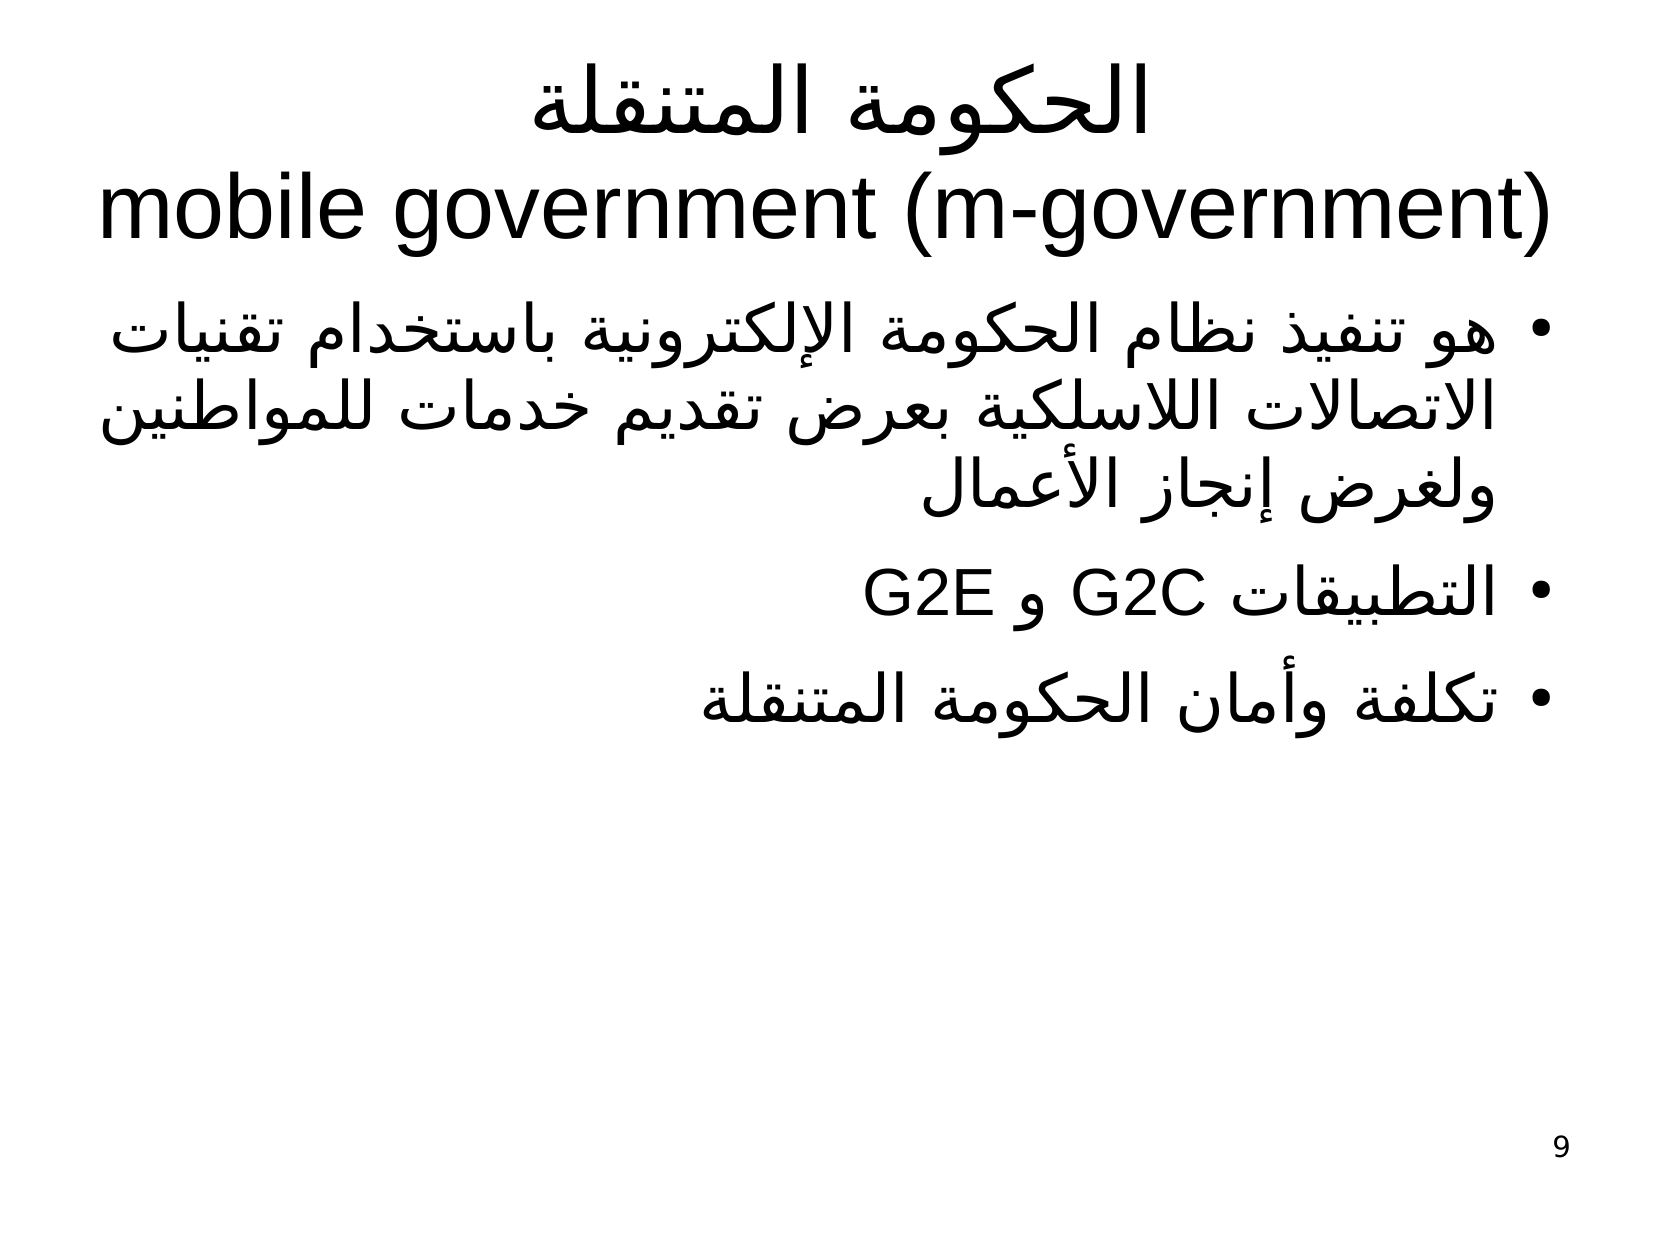

# الحكومة المتنقلة mobile government (m-government)
هو تنفيذ نظام الحكومة الإلكترونية باستخدام تقنيات الاتصالات اللاسلكية بعرض تقديم خدمات للمواطنين ولغرض إنجاز الأعمال
التطبيقات G2C و G2E
تكلفة وأمان الحكومة المتنقلة
9